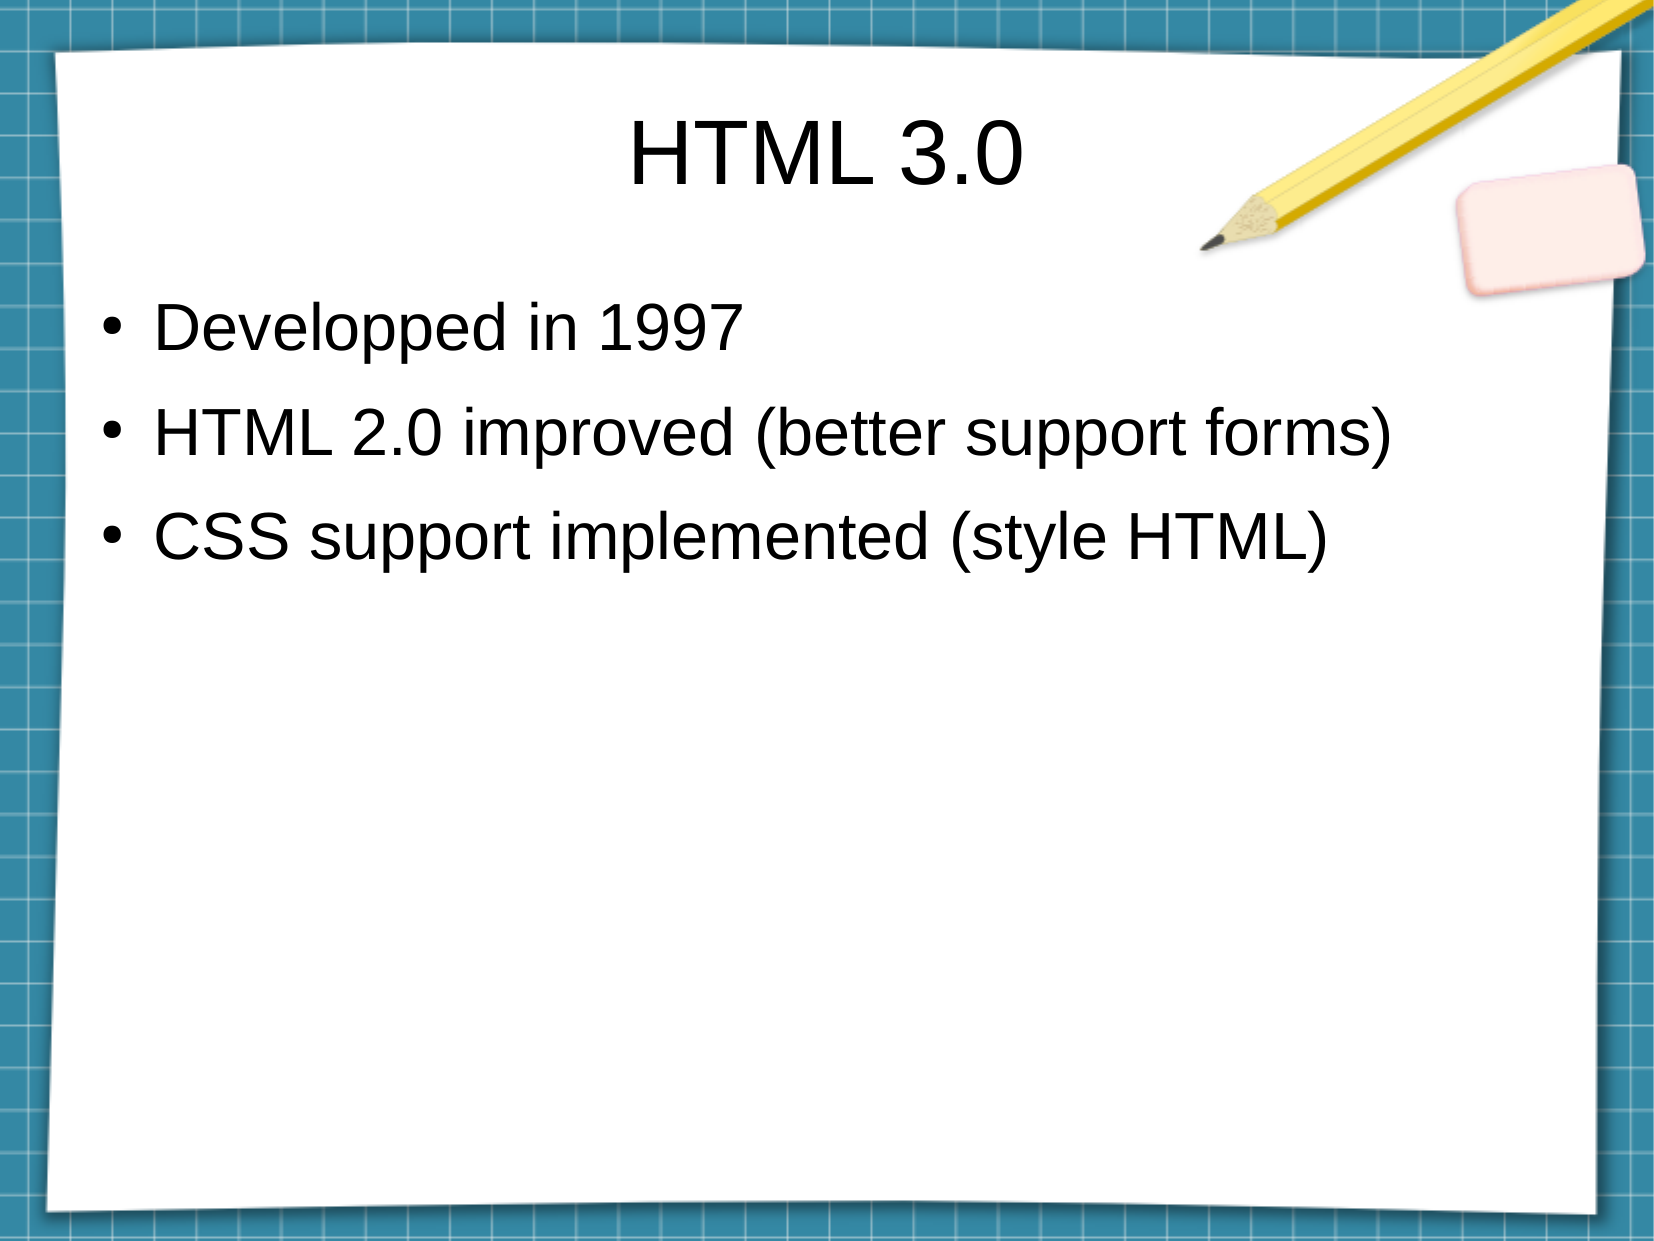

# HTML 3.0
Developped in 1997
HTML 2.0 improved (better support forms)
CSS support implemented (style HTML)